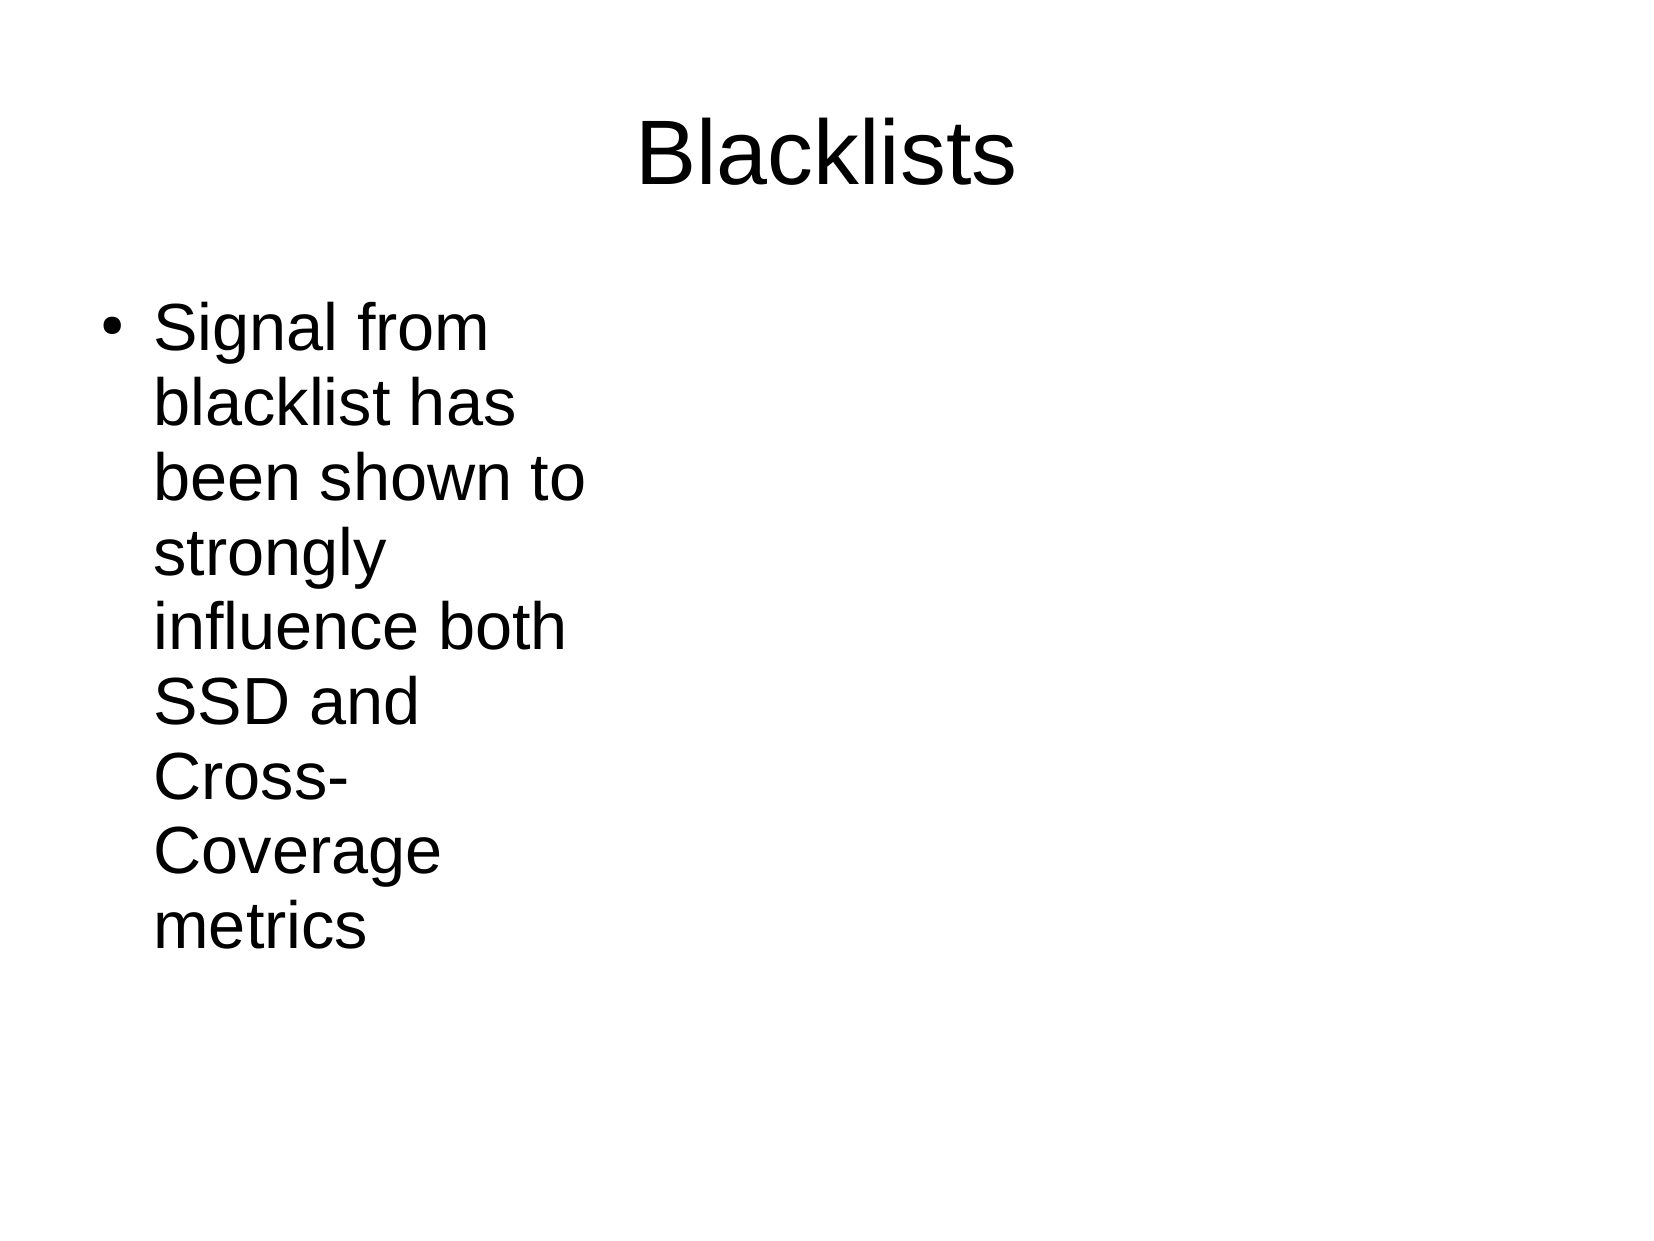

# Blacklists
Signal from blacklist has been shown to strongly influence both SSD and Cross-Coverage metrics